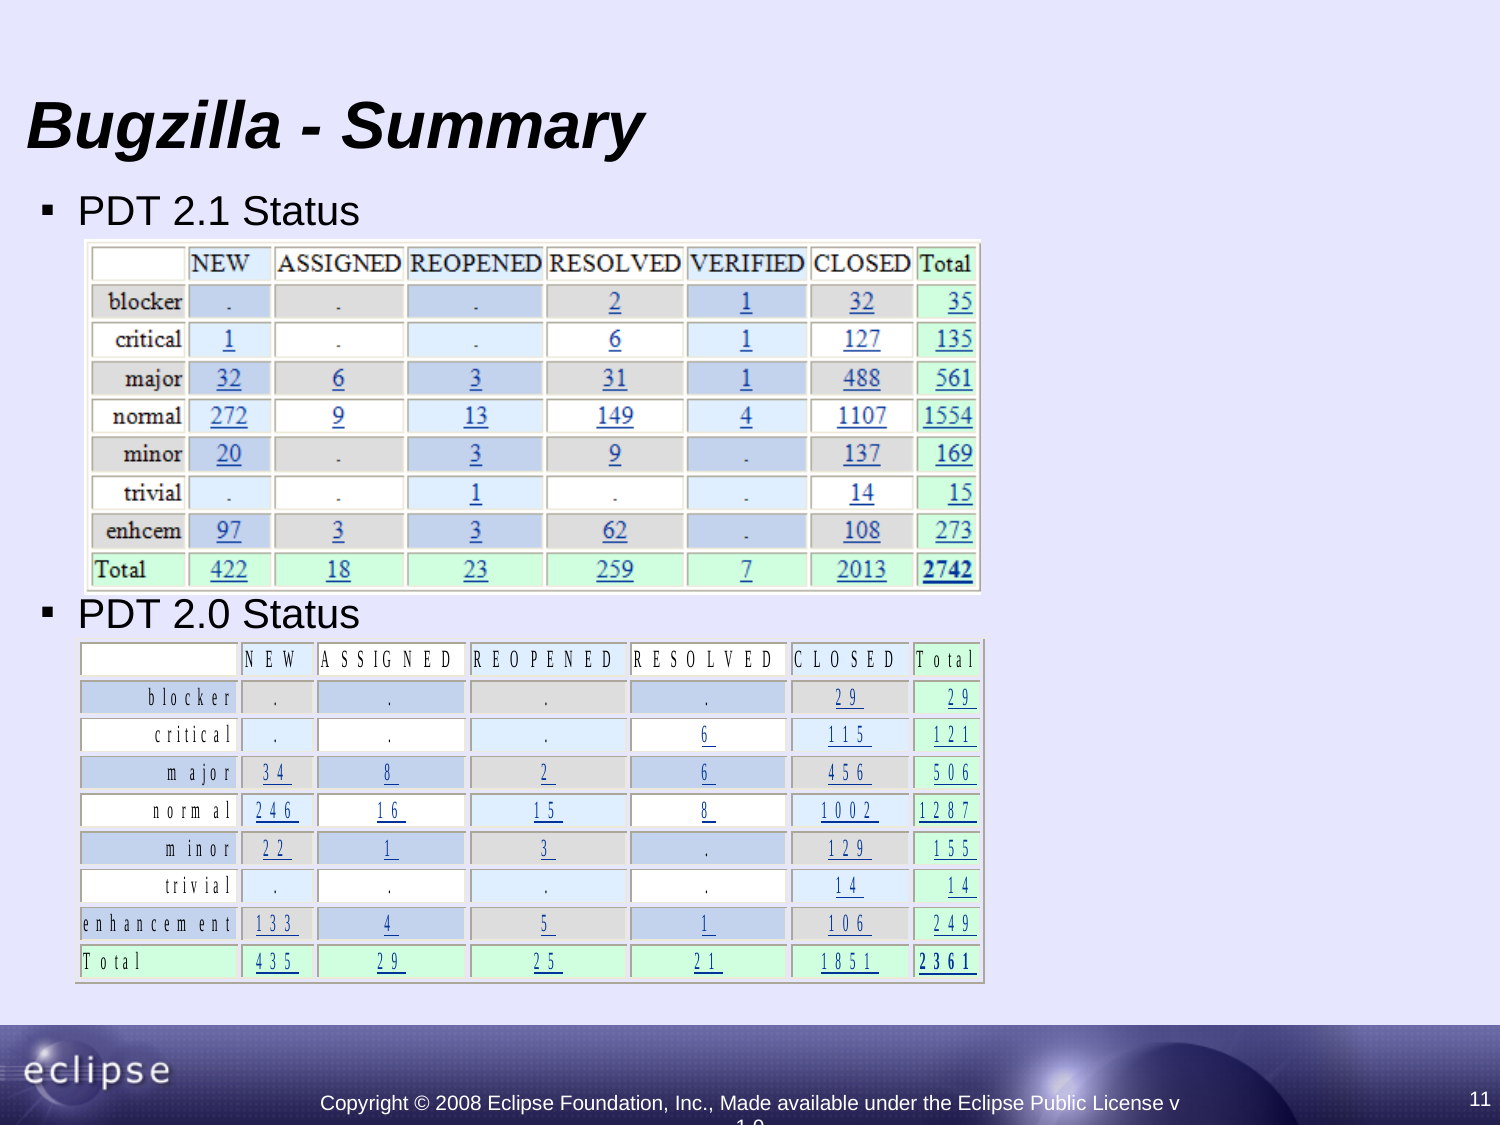

# Bugzilla - Summary
PDT 2.1 Status
PDT 2.0 Status
11